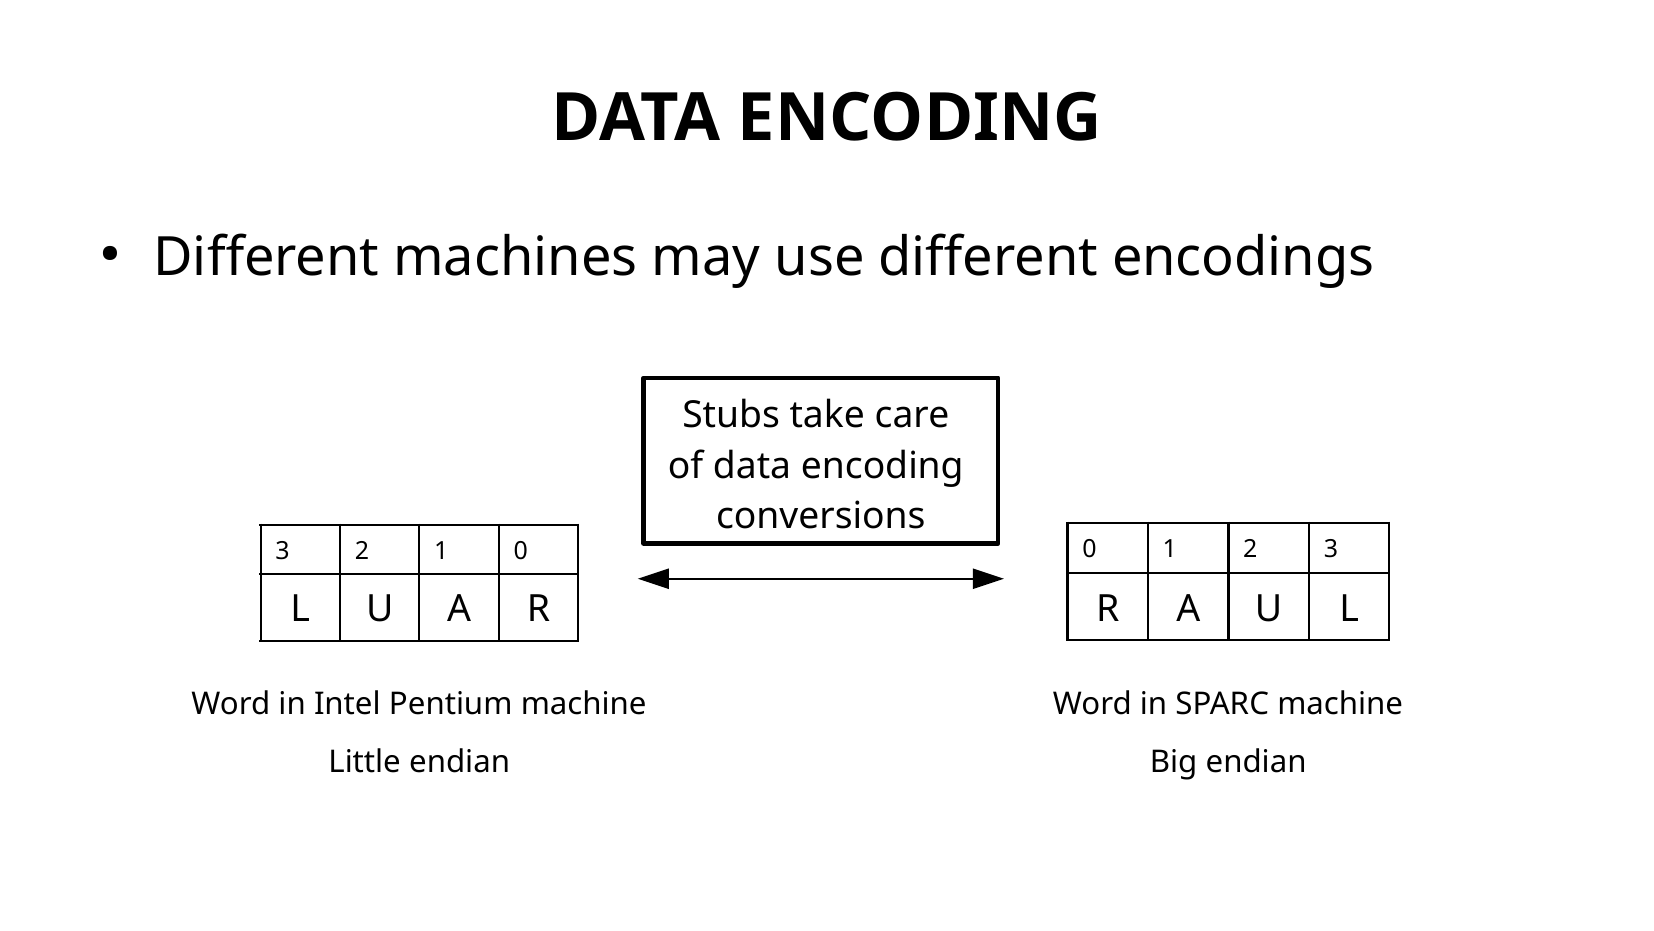

# DATA ENCODING
Different machines may use different encodings
Stubs take care
of data encoding
conversions
| 0 | 1 | 2 | 3 |
| --- | --- | --- | --- |
| R | A | U | L |
| 3 | 2 | 1 | 0 |
| --- | --- | --- | --- |
| L | U | A | R |
Word in Intel Pentium machine
Little endian
Word in SPARC machine
Big endian